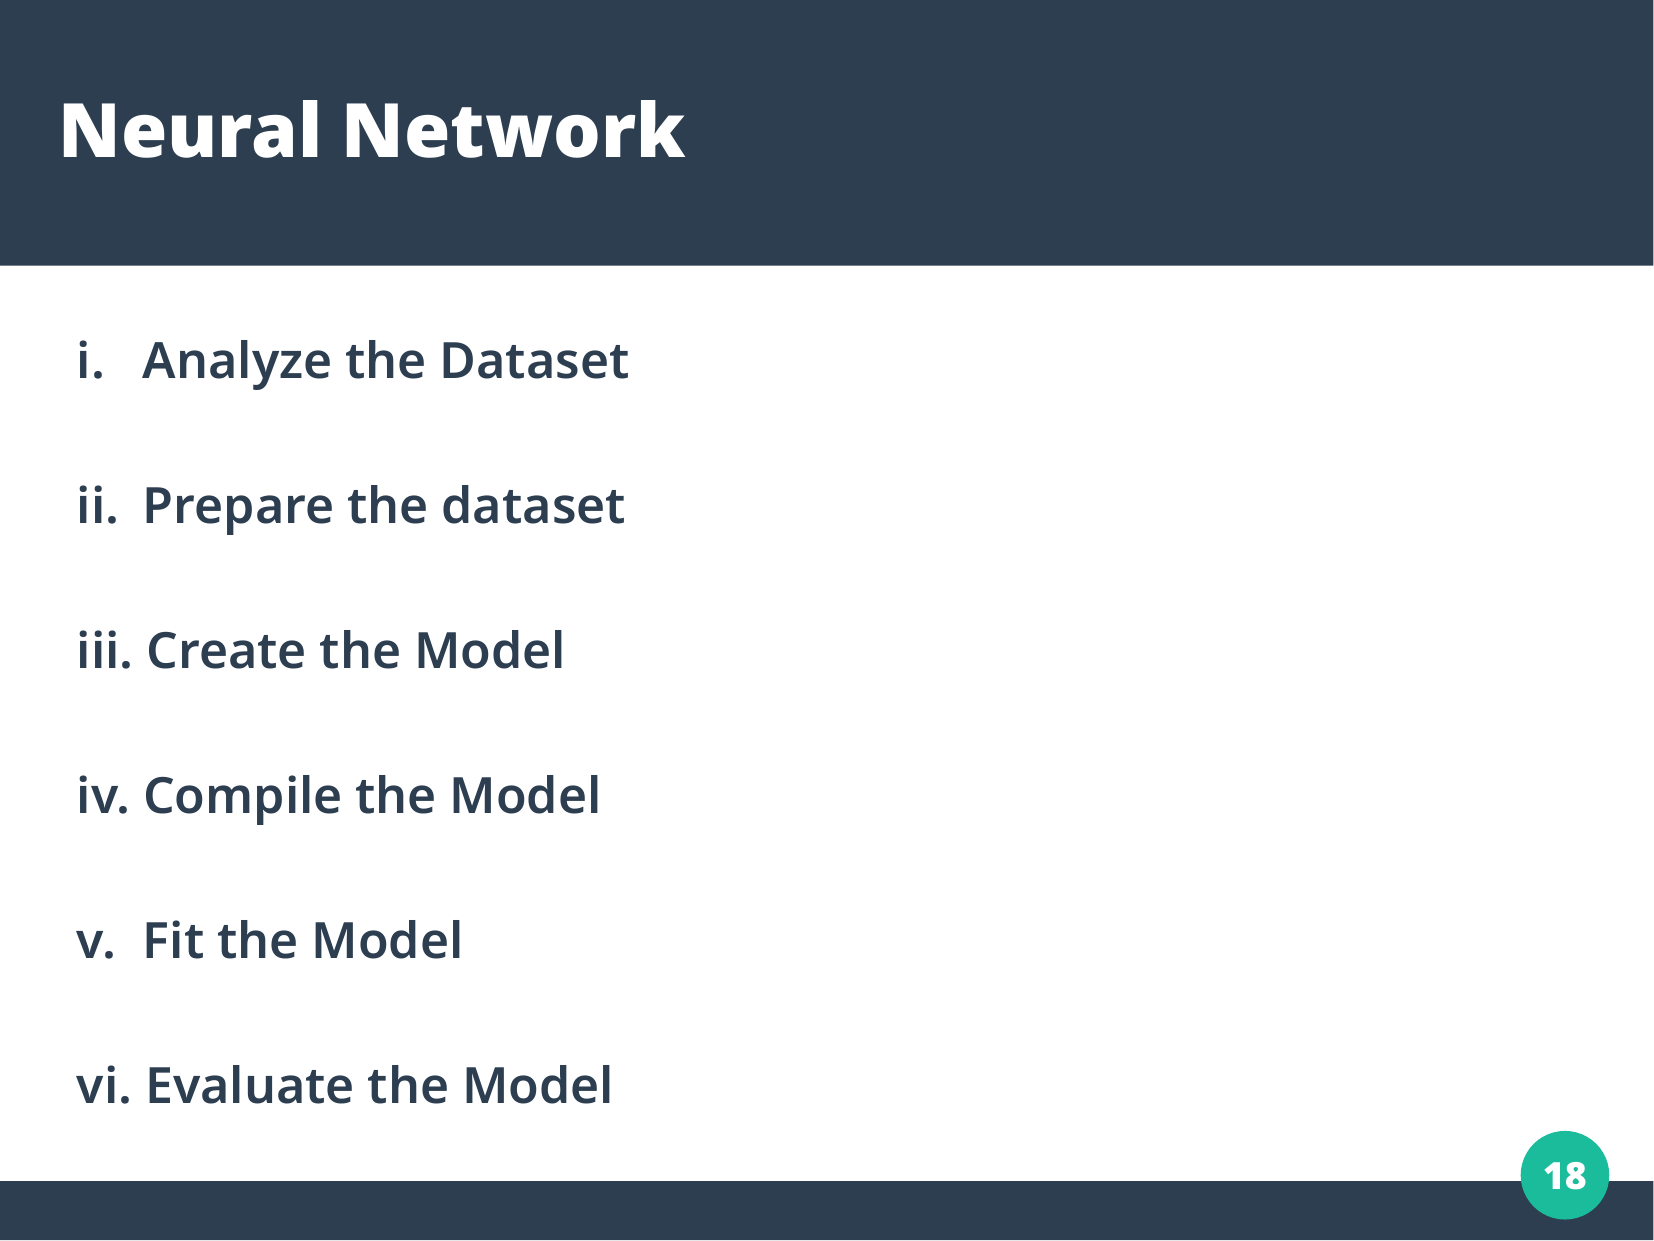

# Neural Network
 Analyze the Dataset
 Prepare the dataset
 Create the Model
 Compile the Model
 Fit the Model
 Evaluate the Model
18